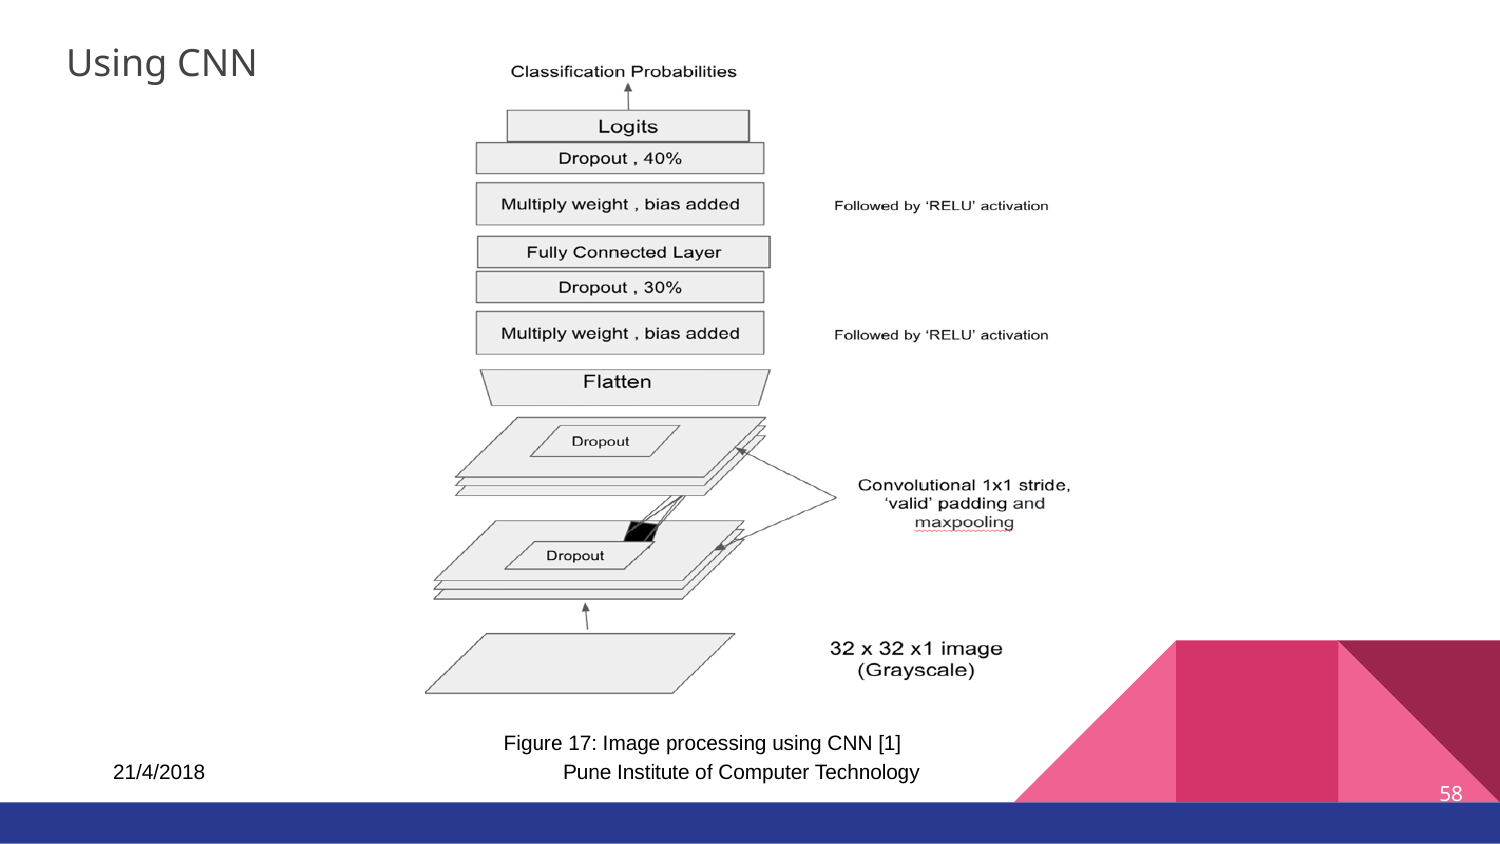

# Using CNN
Figure 17: Image processing using CNN [1]